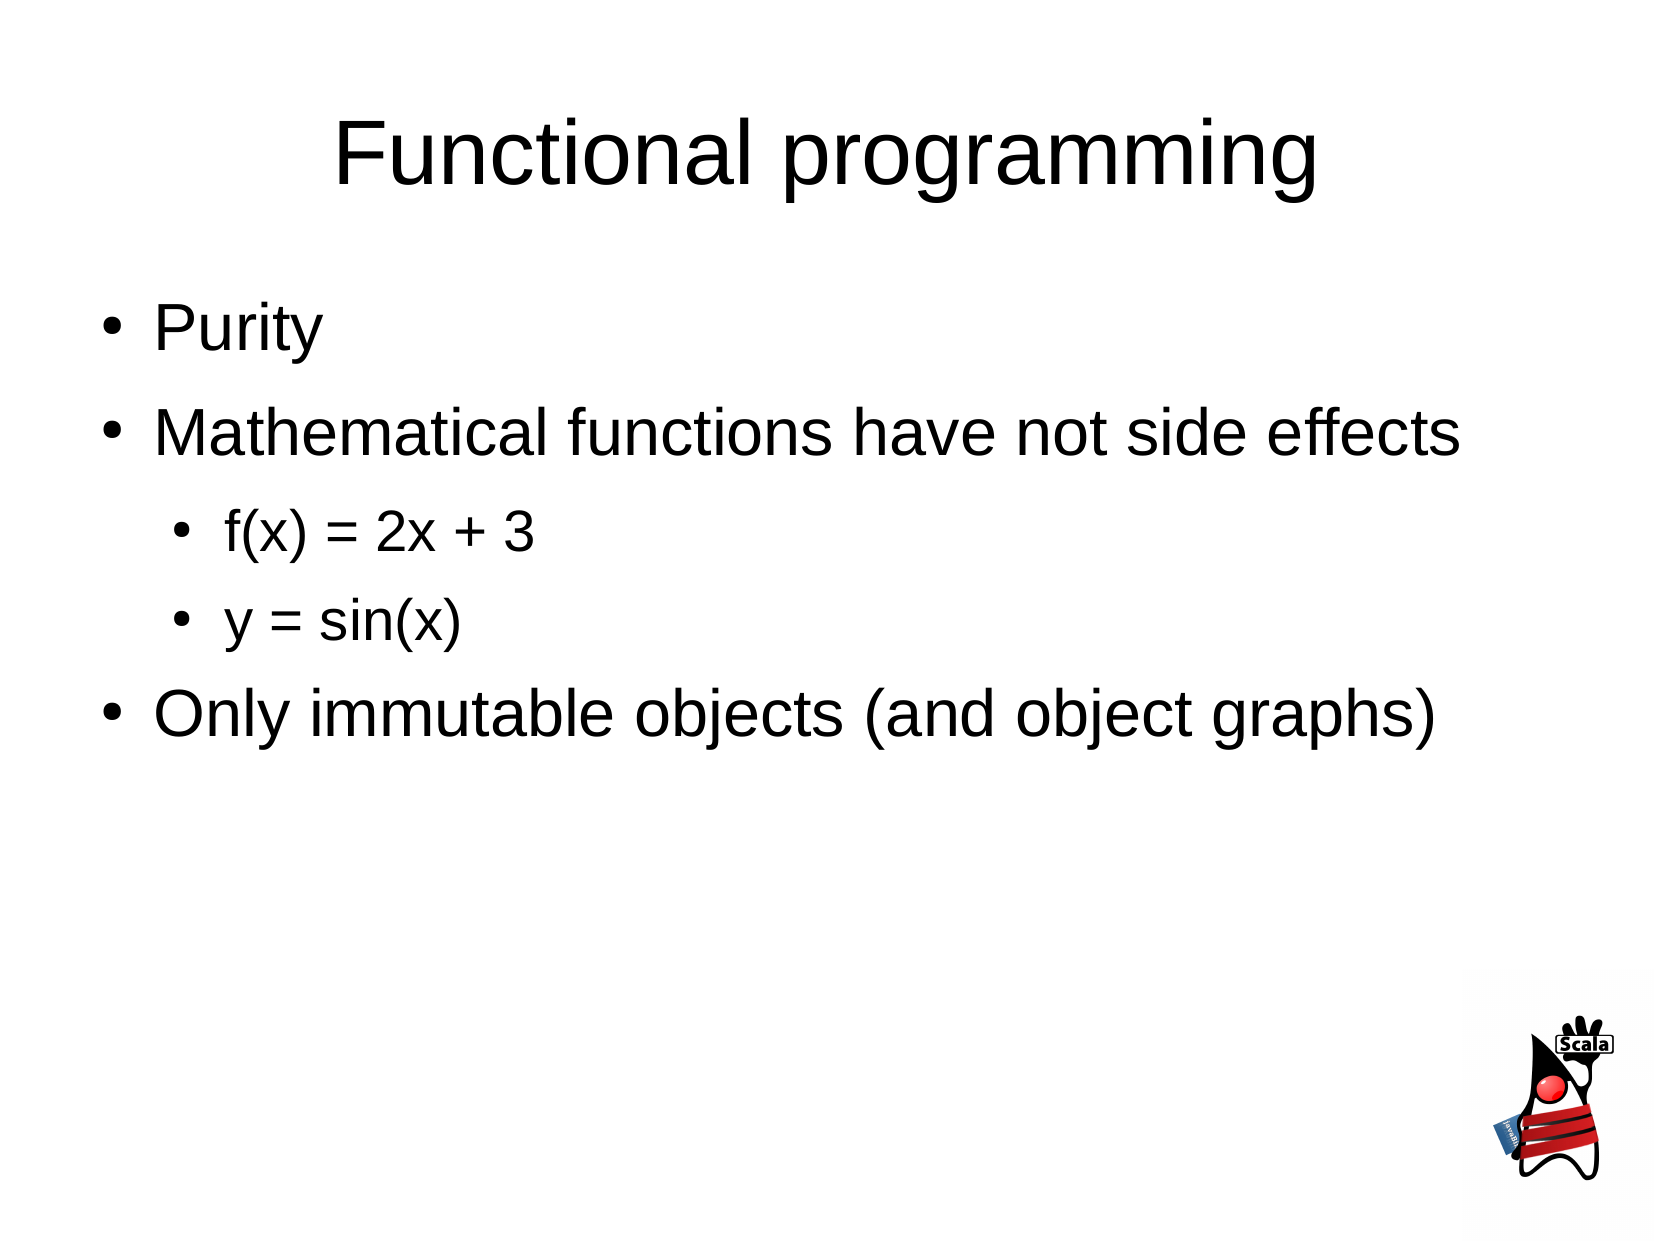

# Functional programming
Purity
Mathematical functions have not side effects
f(x) = 2x + 3
y = sin(x)
Only immutable objects (and object graphs)